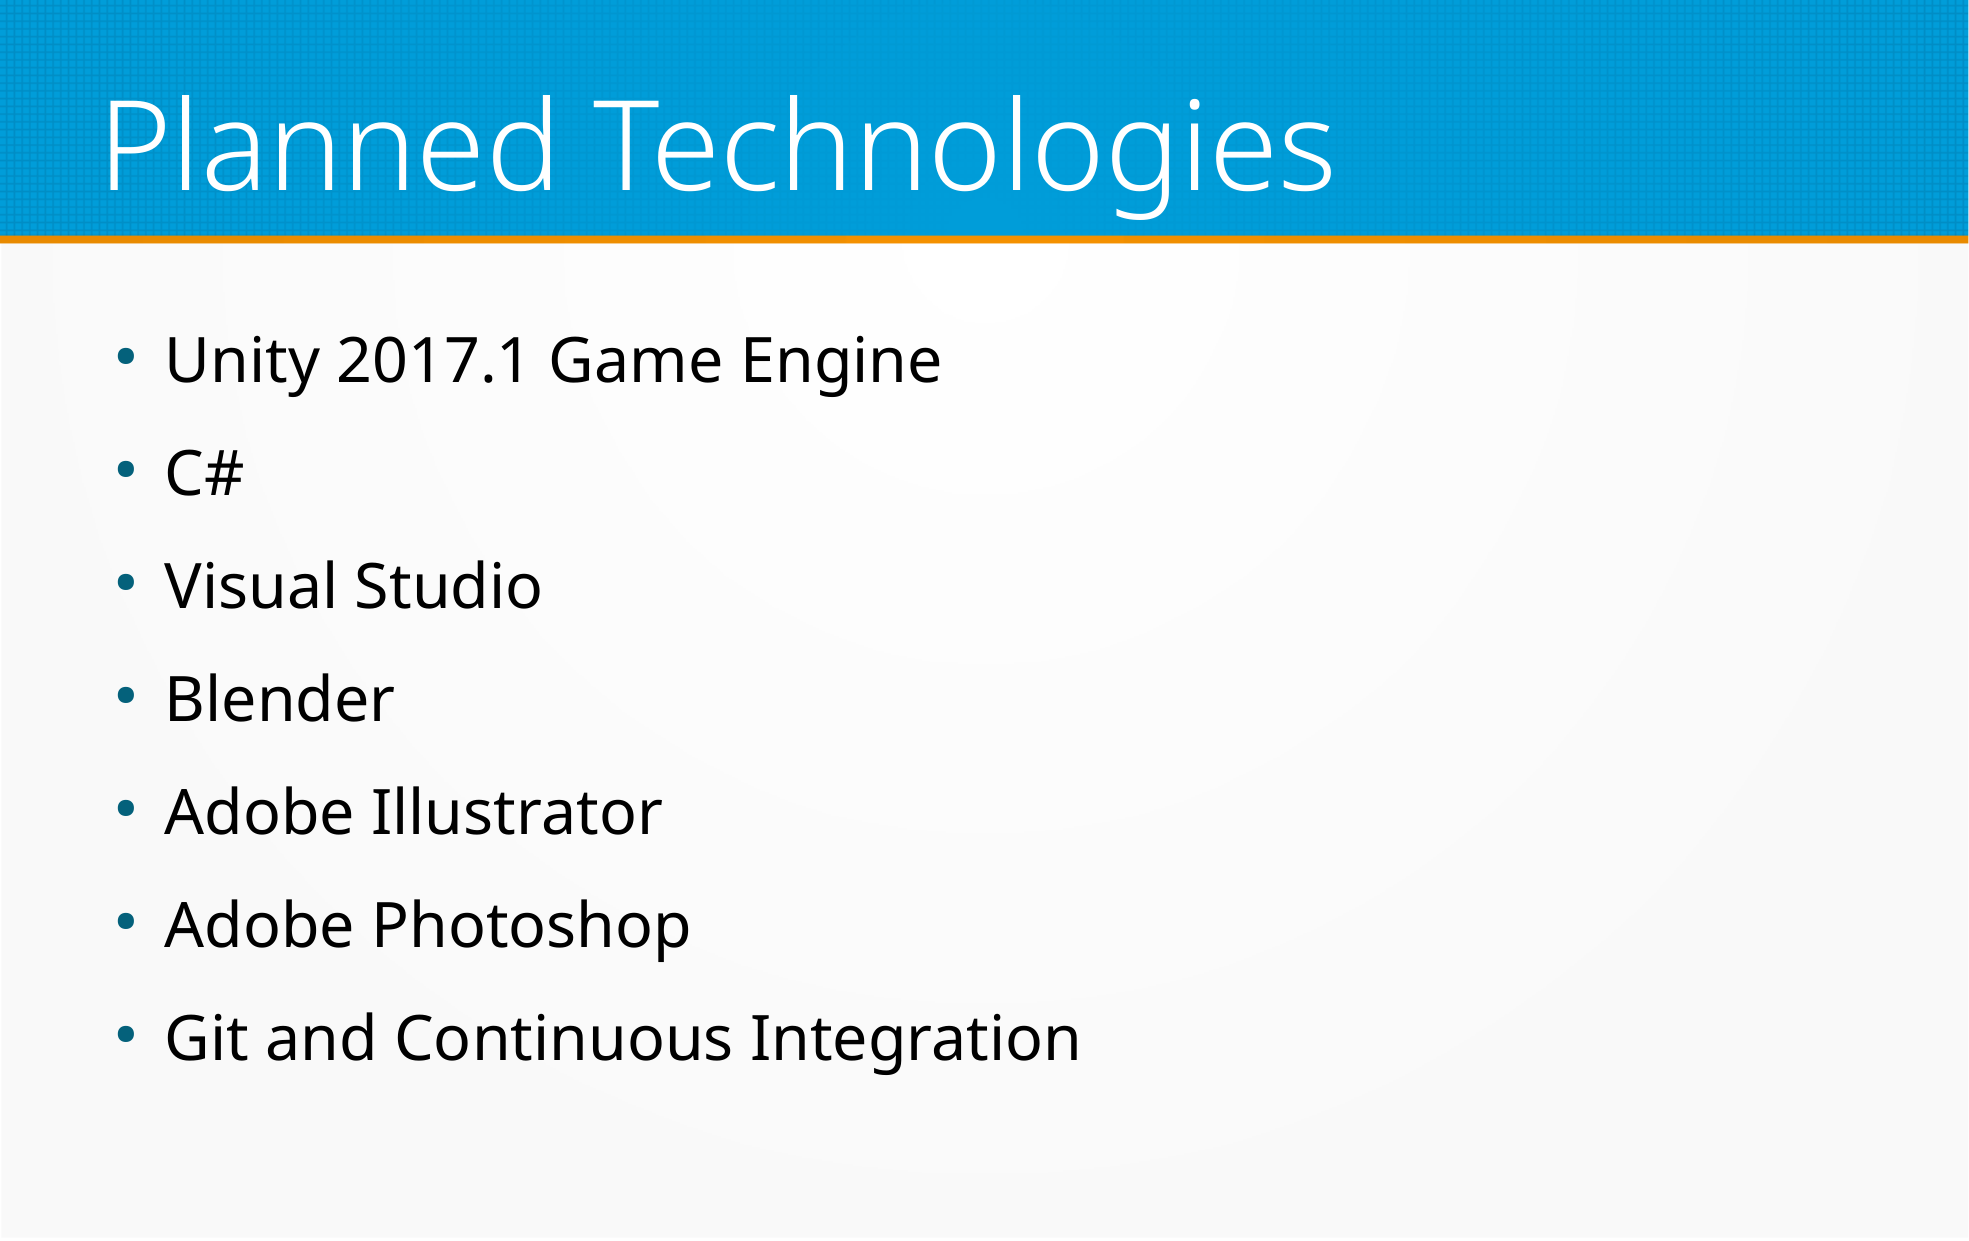

# Planned Technologies
Unity 2017.1 Game Engine
C#
Visual Studio
Blender
Adobe Illustrator
Adobe Photoshop
Git and Continuous Integration